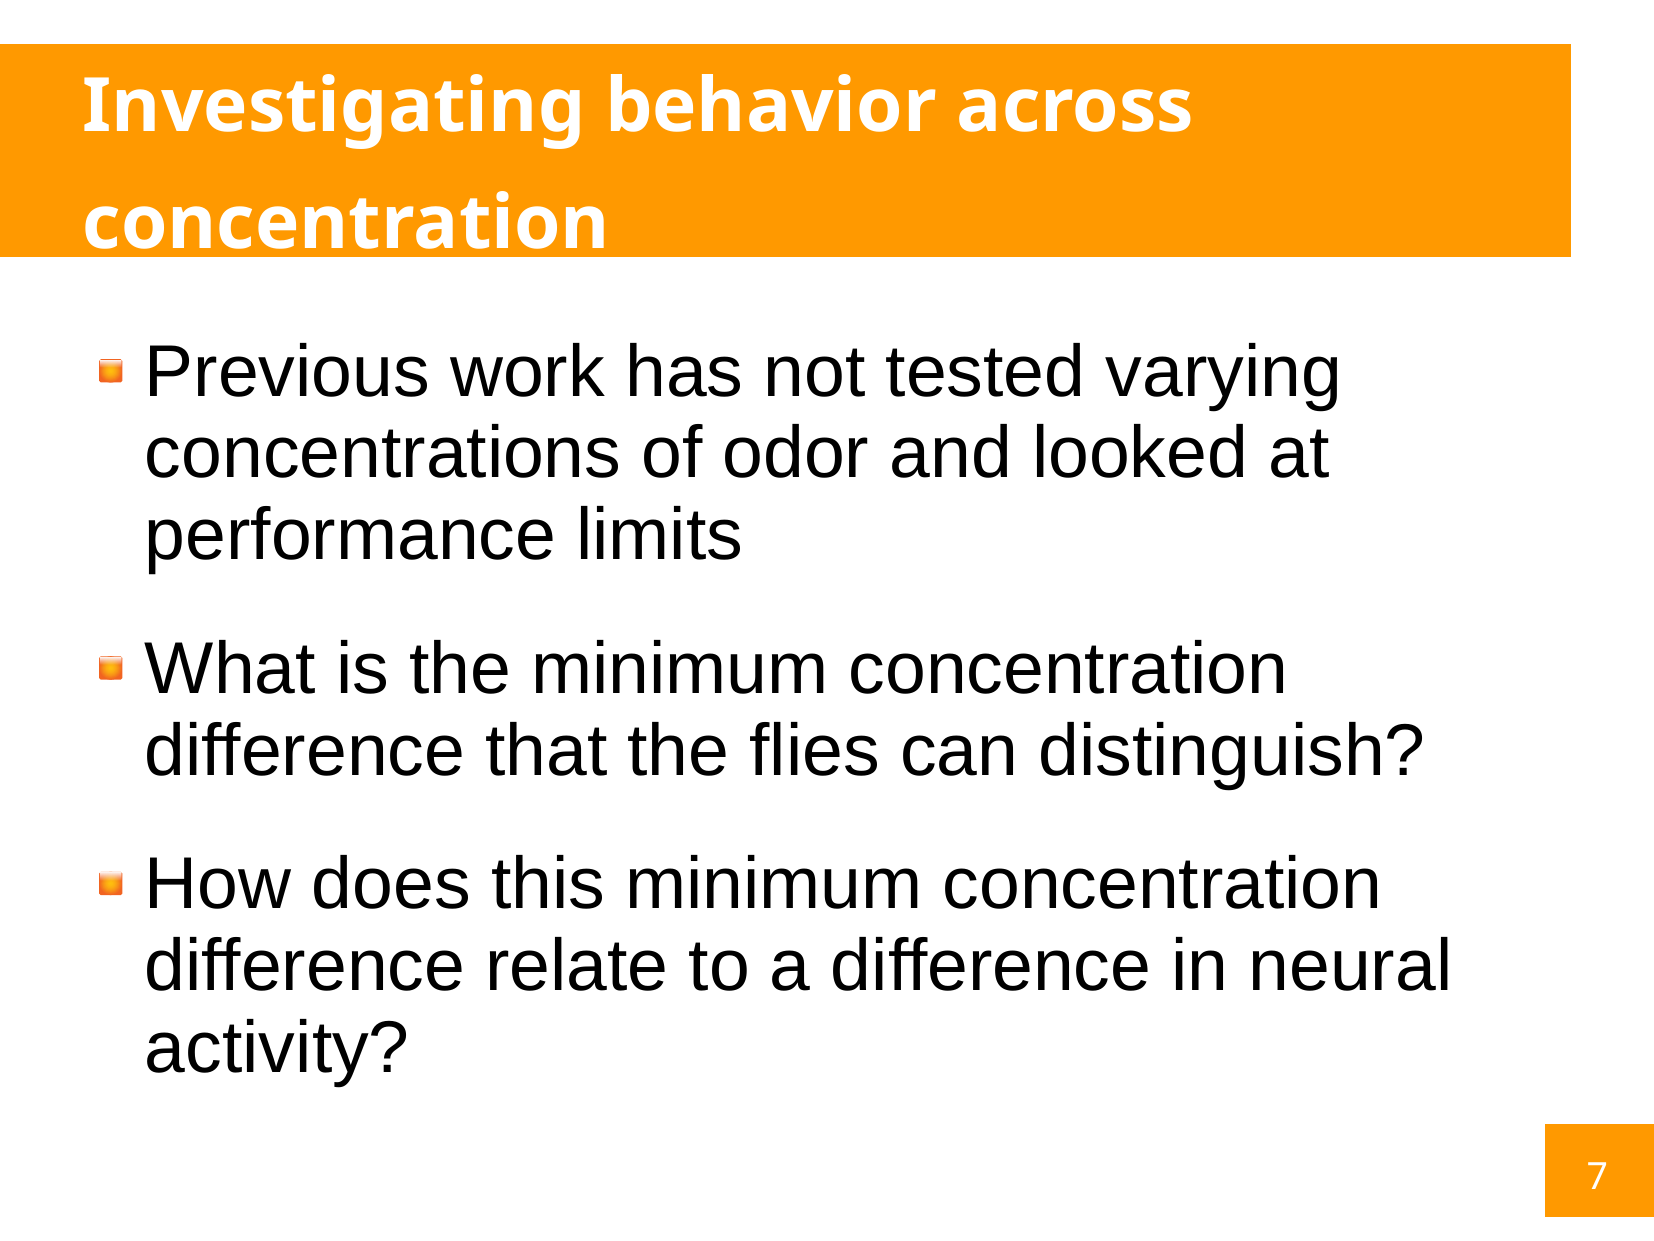

# Investigating behavior across concentration
Previous work has not tested varying concentrations of odor and looked at performance limits
What is the minimum concentration difference that the flies can distinguish?
How does this minimum concentration difference relate to a difference in neural activity?
7